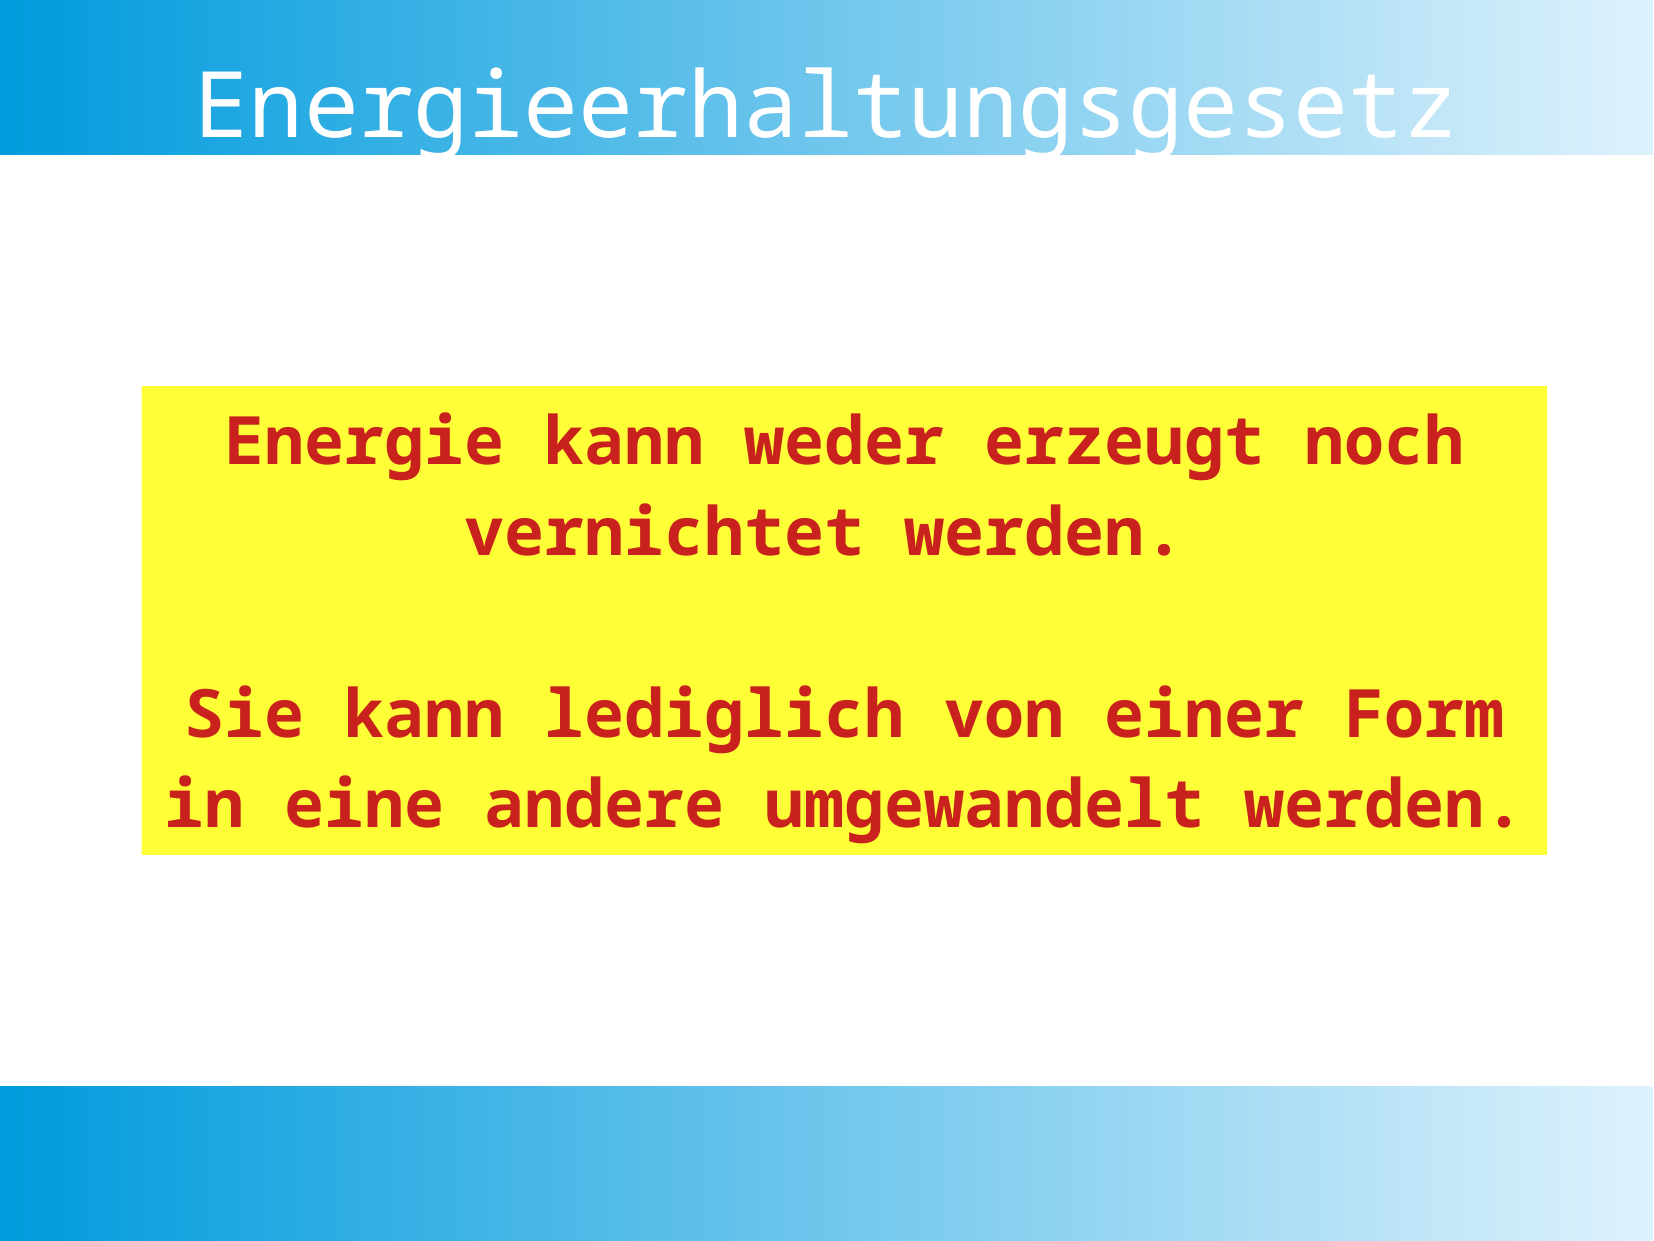

# Energieerhaltungsgesetz
Energie kann weder erzeugt noch vernichtet werden.
Sie kann lediglich von einer Form in eine andere umgewandelt werden.